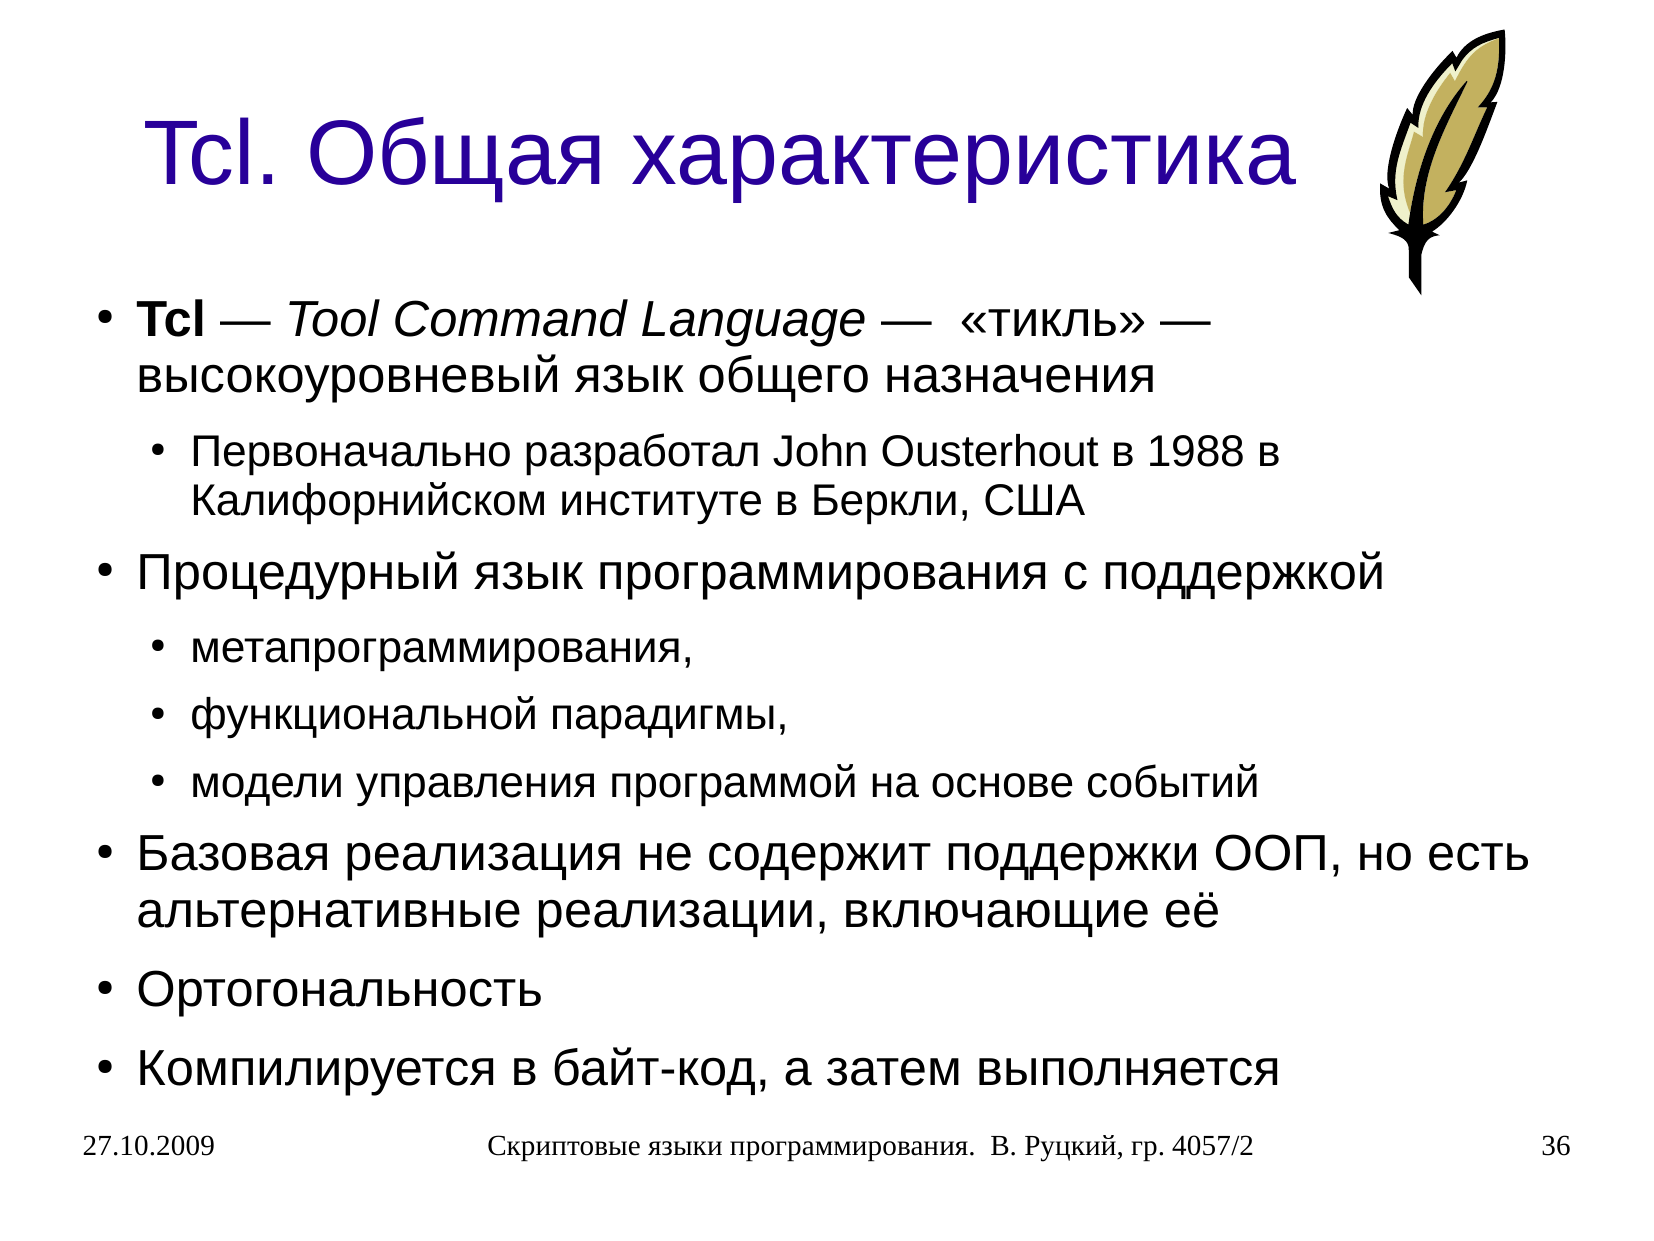

# Tcl. Общая характеристика
Tcl — Tool Command Language — «тикль» — высокоуровневый язык общего назначения
Первоначально разработал John Ousterhout в 1988 в Калифорнийском институте в Беркли, США
Процедурный язык программирования с поддержкой
метапрограммирования,
функциональной парадигмы,
модели управления программой на основе событий
Базовая реализация не содержит поддержки ООП, но есть альтернативные реализации, включающие её
Ортогональность
Компилируется в байт-код, а затем выполняется
27.10.2009
Скриптовые языки программирования. В. Руцкий, гр. 4057/2
36